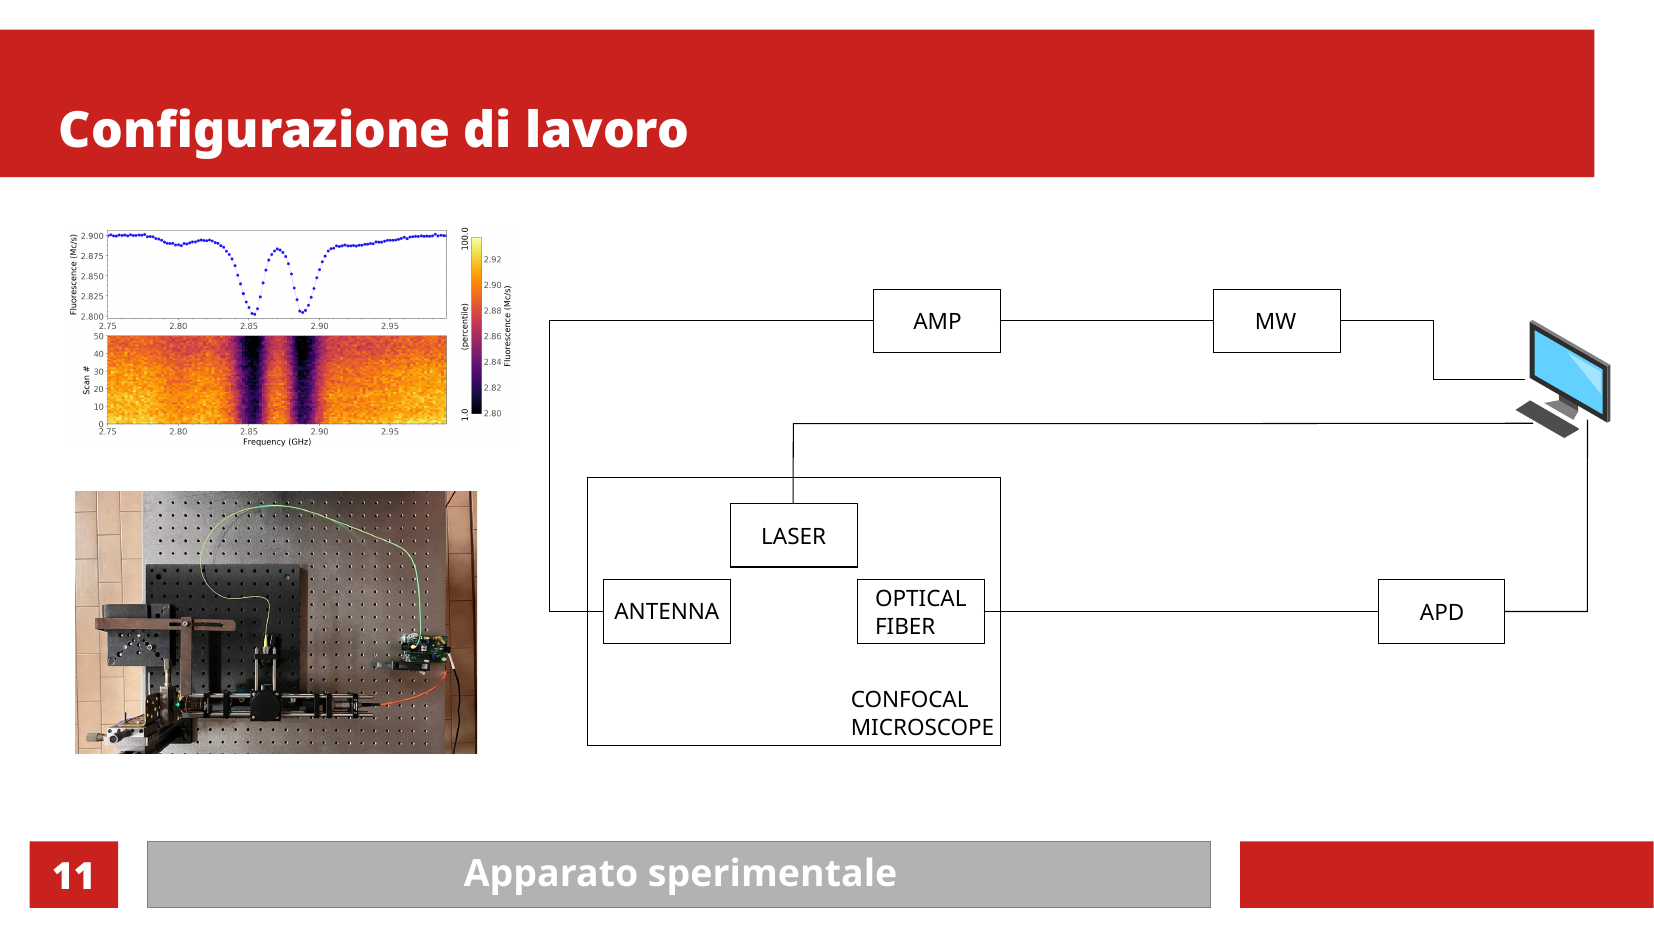

# Configurazione di lavoro
Apparato sperimentale
11